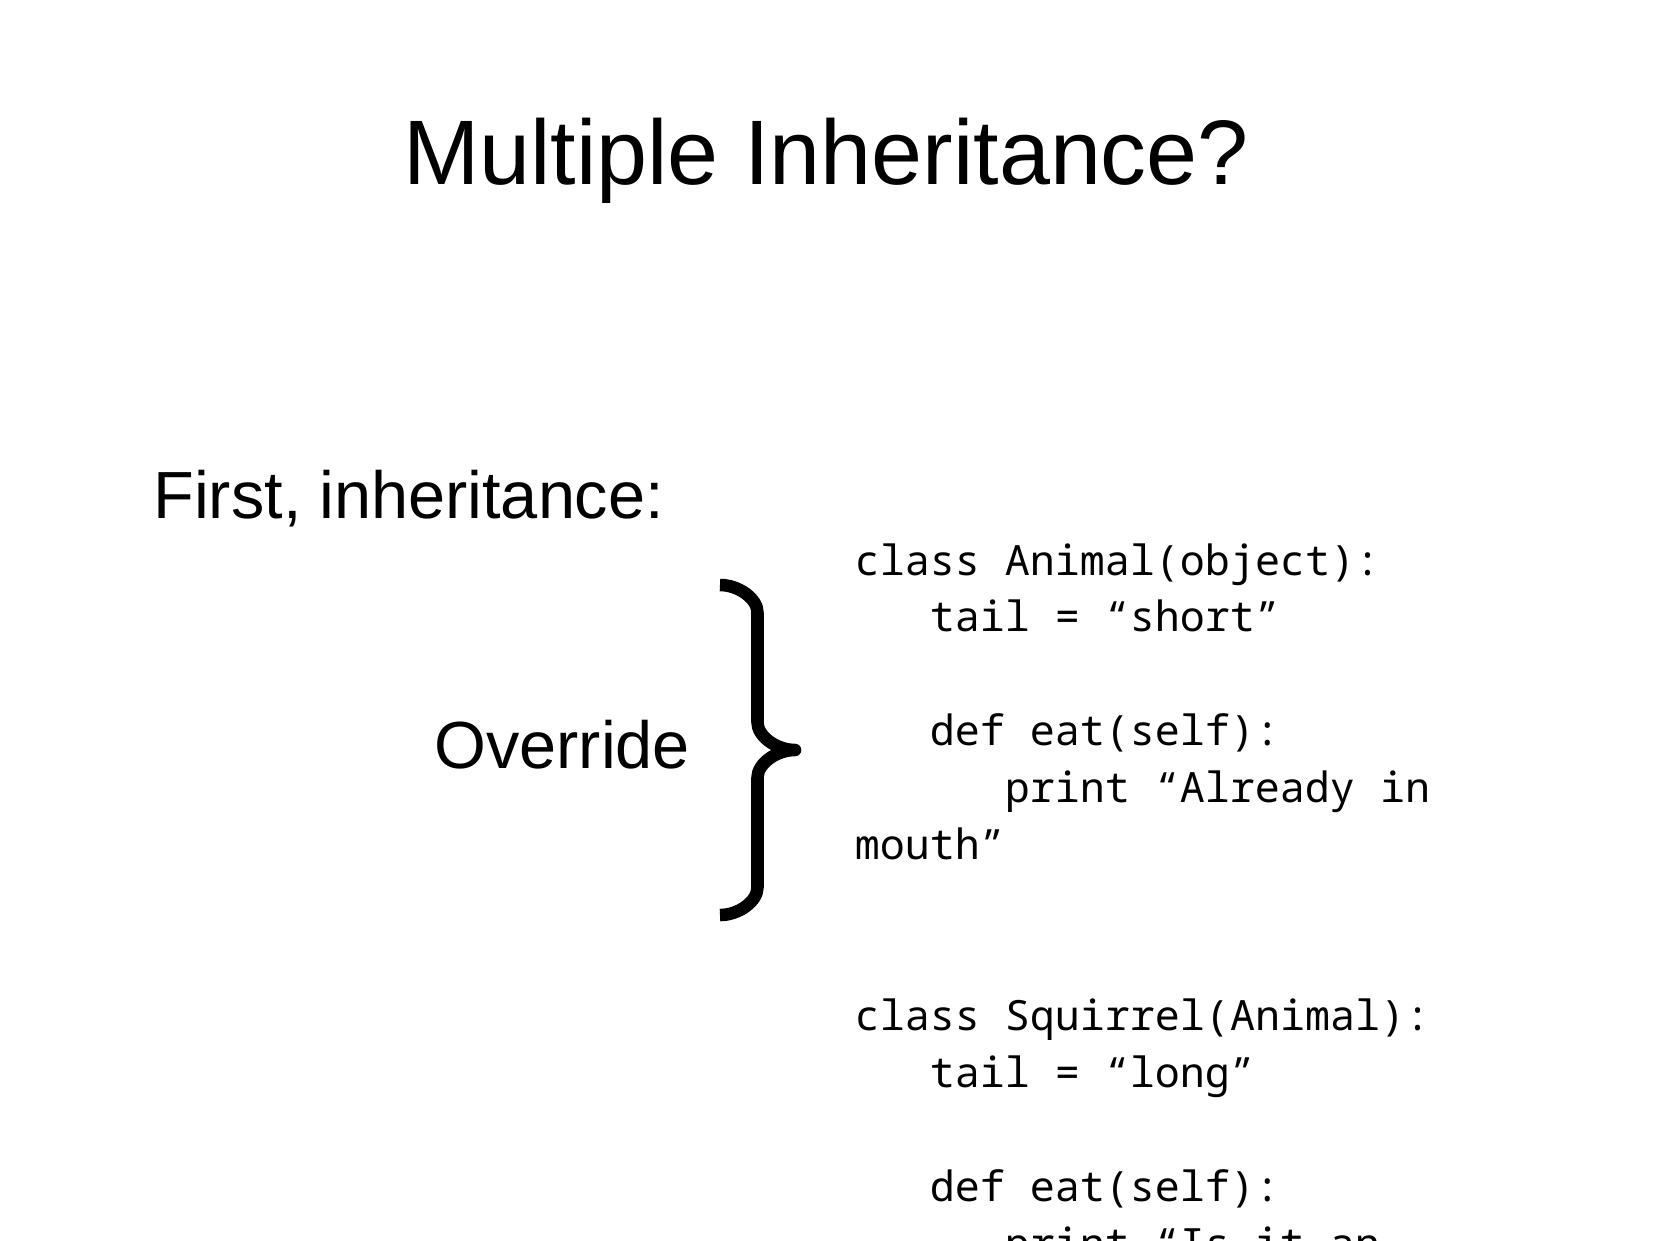

# Multiple Inheritance?
First, inheritance:
class Animal(object):
	tail = “short”
	def eat(self):
		print “Already in mouth”
class Squirrel(Animal):
	tail = “long”
	def eat(self):
		print “Is it an acorn?”
Override